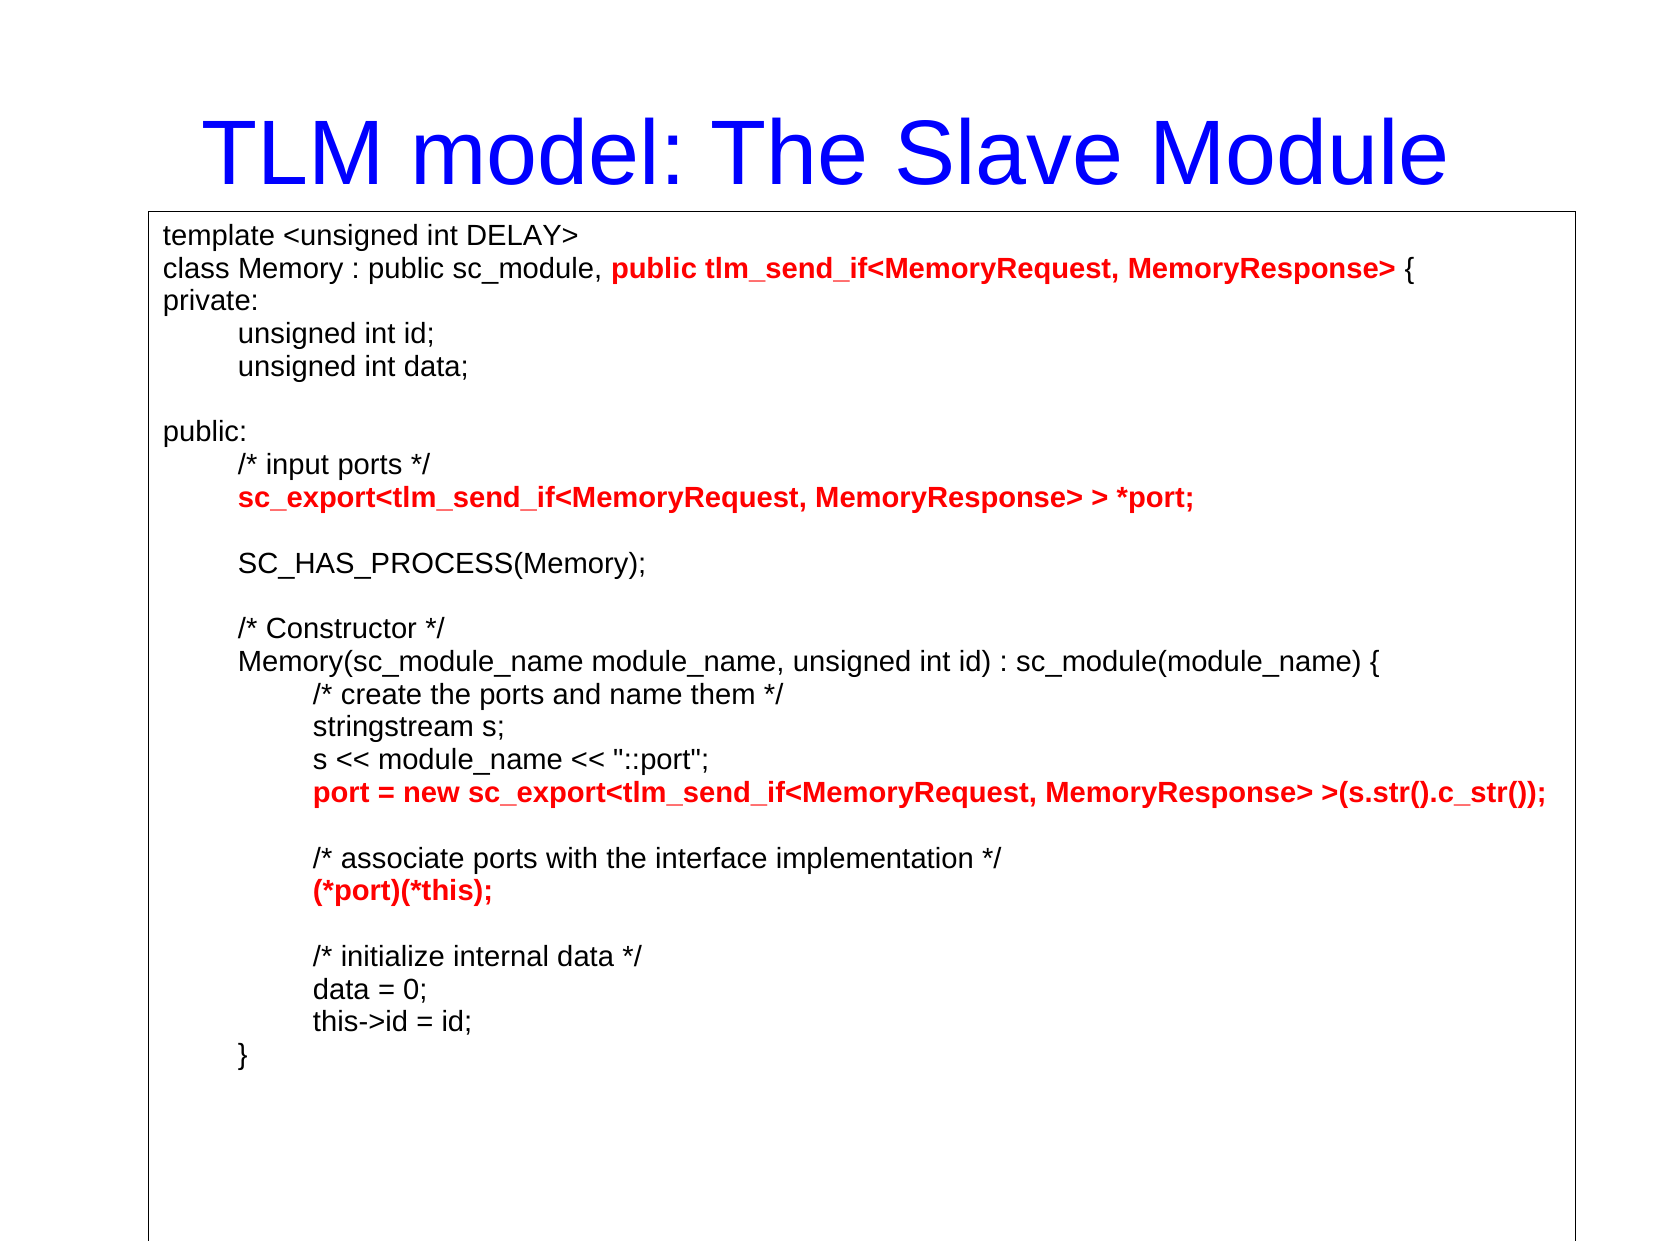

# TLM model: The Slave Module
template <unsigned int DELAY>
class Memory : public sc_module, public tlm_send_if<MemoryRequest, MemoryResponse> {
private:
	unsigned int id;
	unsigned int data;
public:
	/* input ports */
	sc_export<tlm_send_if<MemoryRequest, MemoryResponse> > *port;
	SC_HAS_PROCESS(Memory);
	/* Constructor */
	Memory(sc_module_name module_name, unsigned int id) : sc_module(module_name) {
		/* create the ports and name them */
		stringstream s;
		s << module_name << "::port";
		port = new sc_export<tlm_send_if<MemoryRequest, MemoryResponse> >(s.str().c_str());
		/* associate ports with the interface implementation */
		(*port)(*this);
		/* initialize internal data */
		data = 0;
		this->id = id;
	}